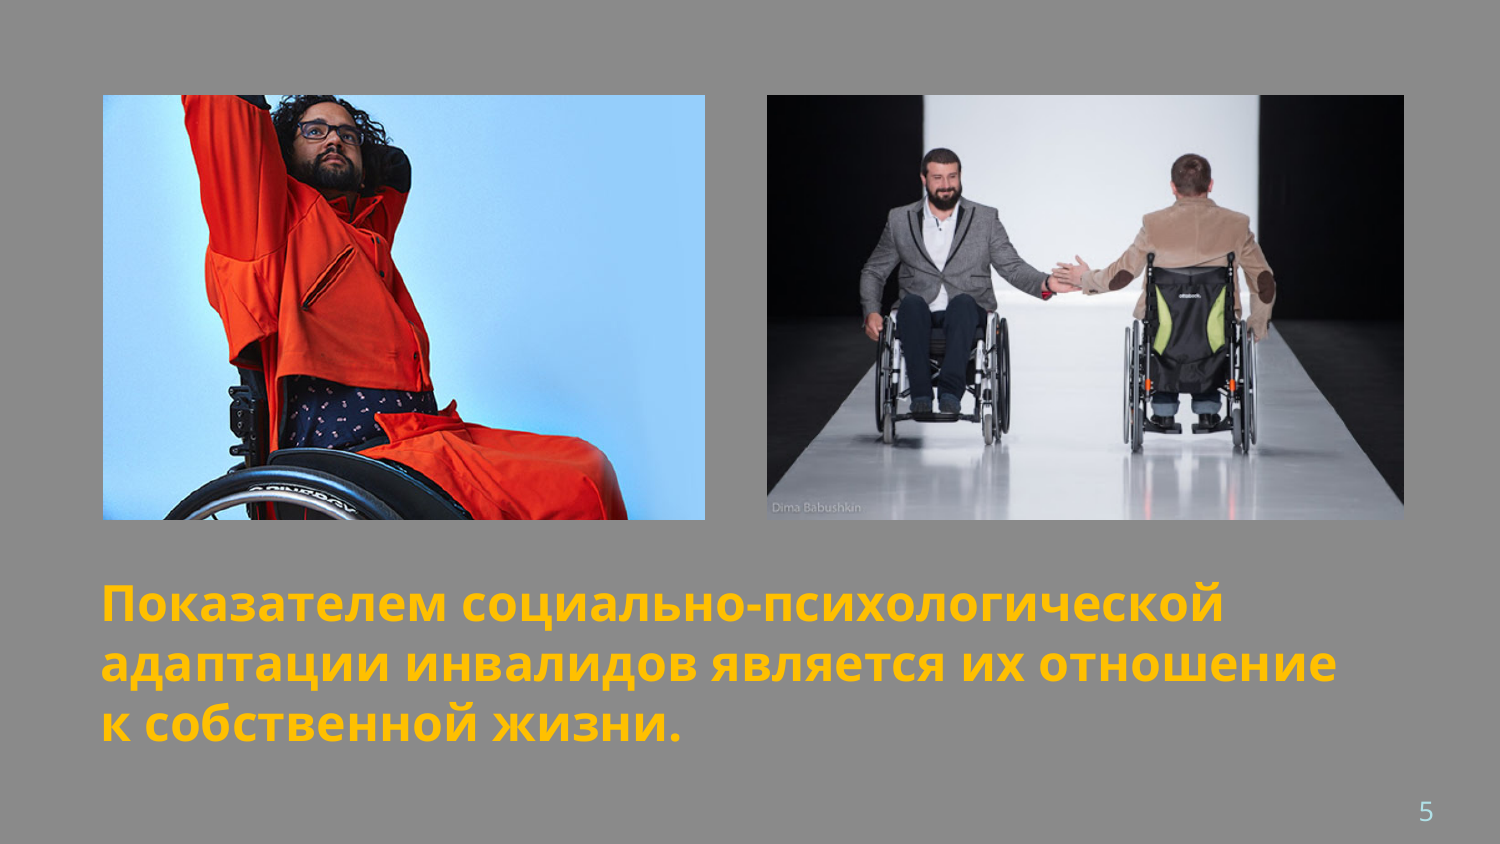

Показателем социально-психологической адаптации инвалидов является их отношение к собственной жизни.